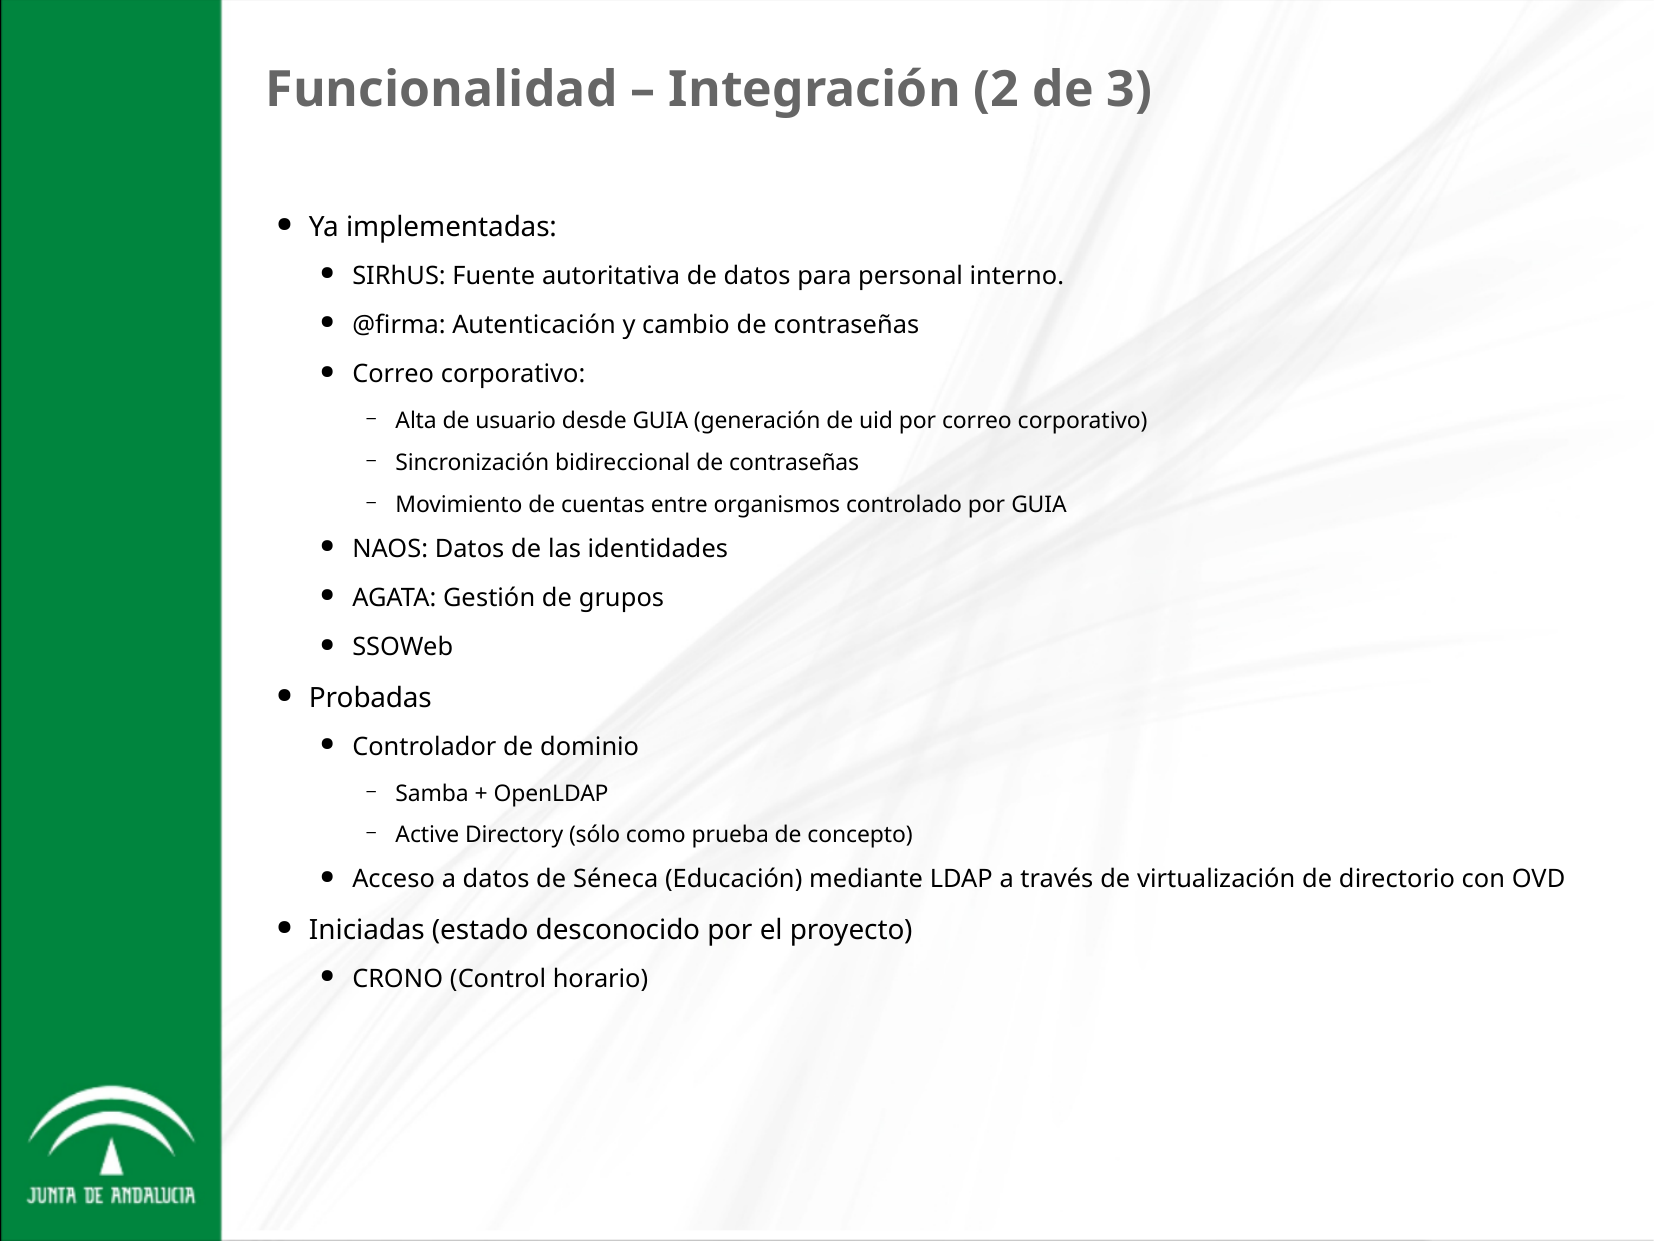

# Funcionalidad – Integración (2 de 3)
Ya implementadas:
SIRhUS: Fuente autoritativa de datos para personal interno.
@firma: Autenticación y cambio de contraseñas
Correo corporativo:
Alta de usuario desde GUIA (generación de uid por correo corporativo)
Sincronización bidireccional de contraseñas
Movimiento de cuentas entre organismos controlado por GUIA
NAOS: Datos de las identidades
AGATA: Gestión de grupos
SSOWeb
Probadas
Controlador de dominio
Samba + OpenLDAP
Active Directory (sólo como prueba de concepto)
Acceso a datos de Séneca (Educación) mediante LDAP a través de virtualización de directorio con OVD
Iniciadas (estado desconocido por el proyecto)
CRONO (Control horario)